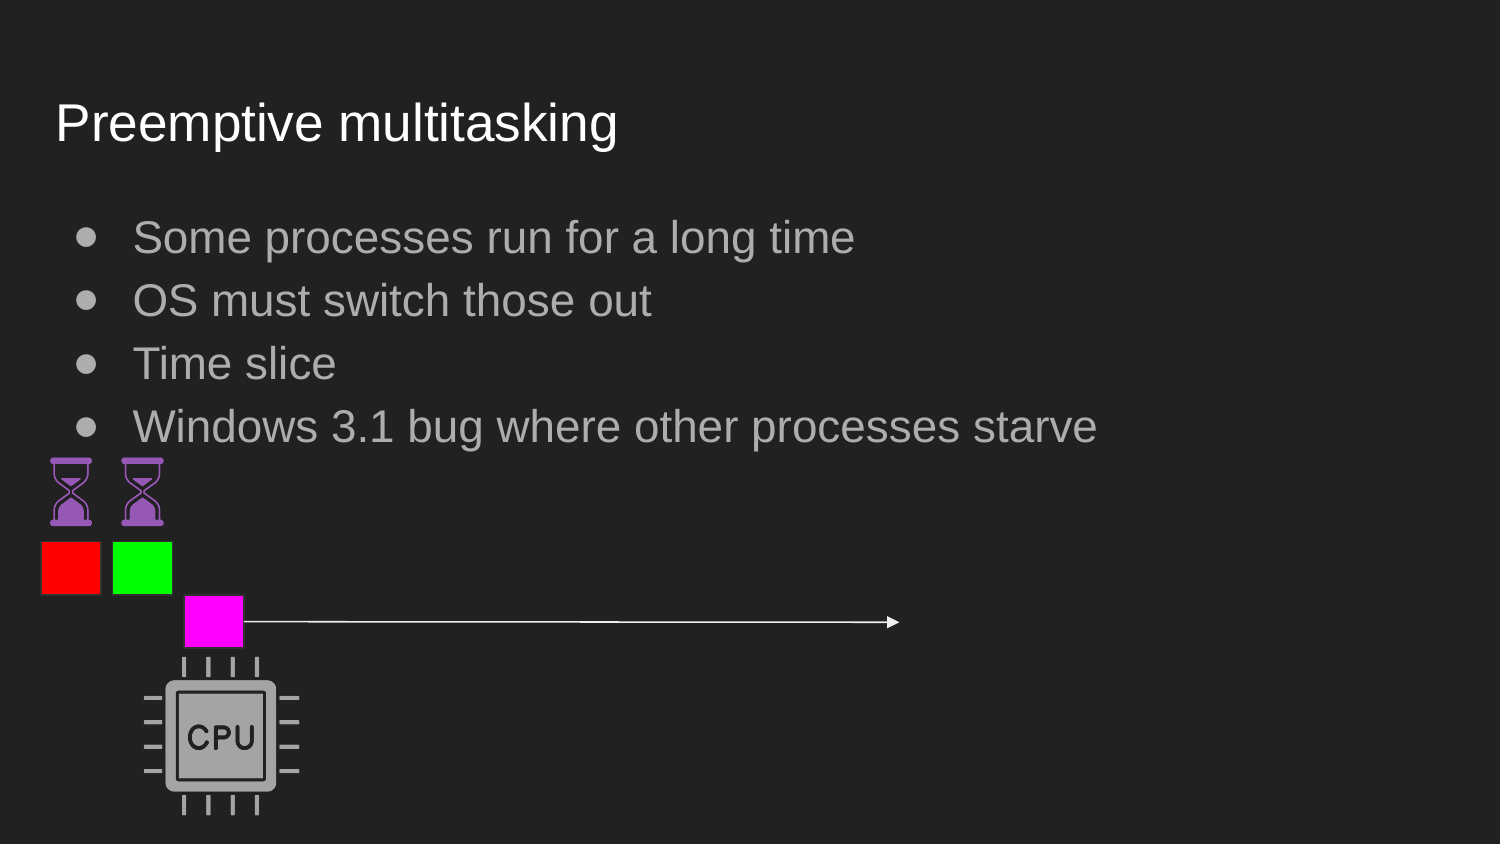

# Preemptive multitasking
Some processes run for a long time
OS must switch those out
Time slice
Windows 3.1 bug where other processes starve